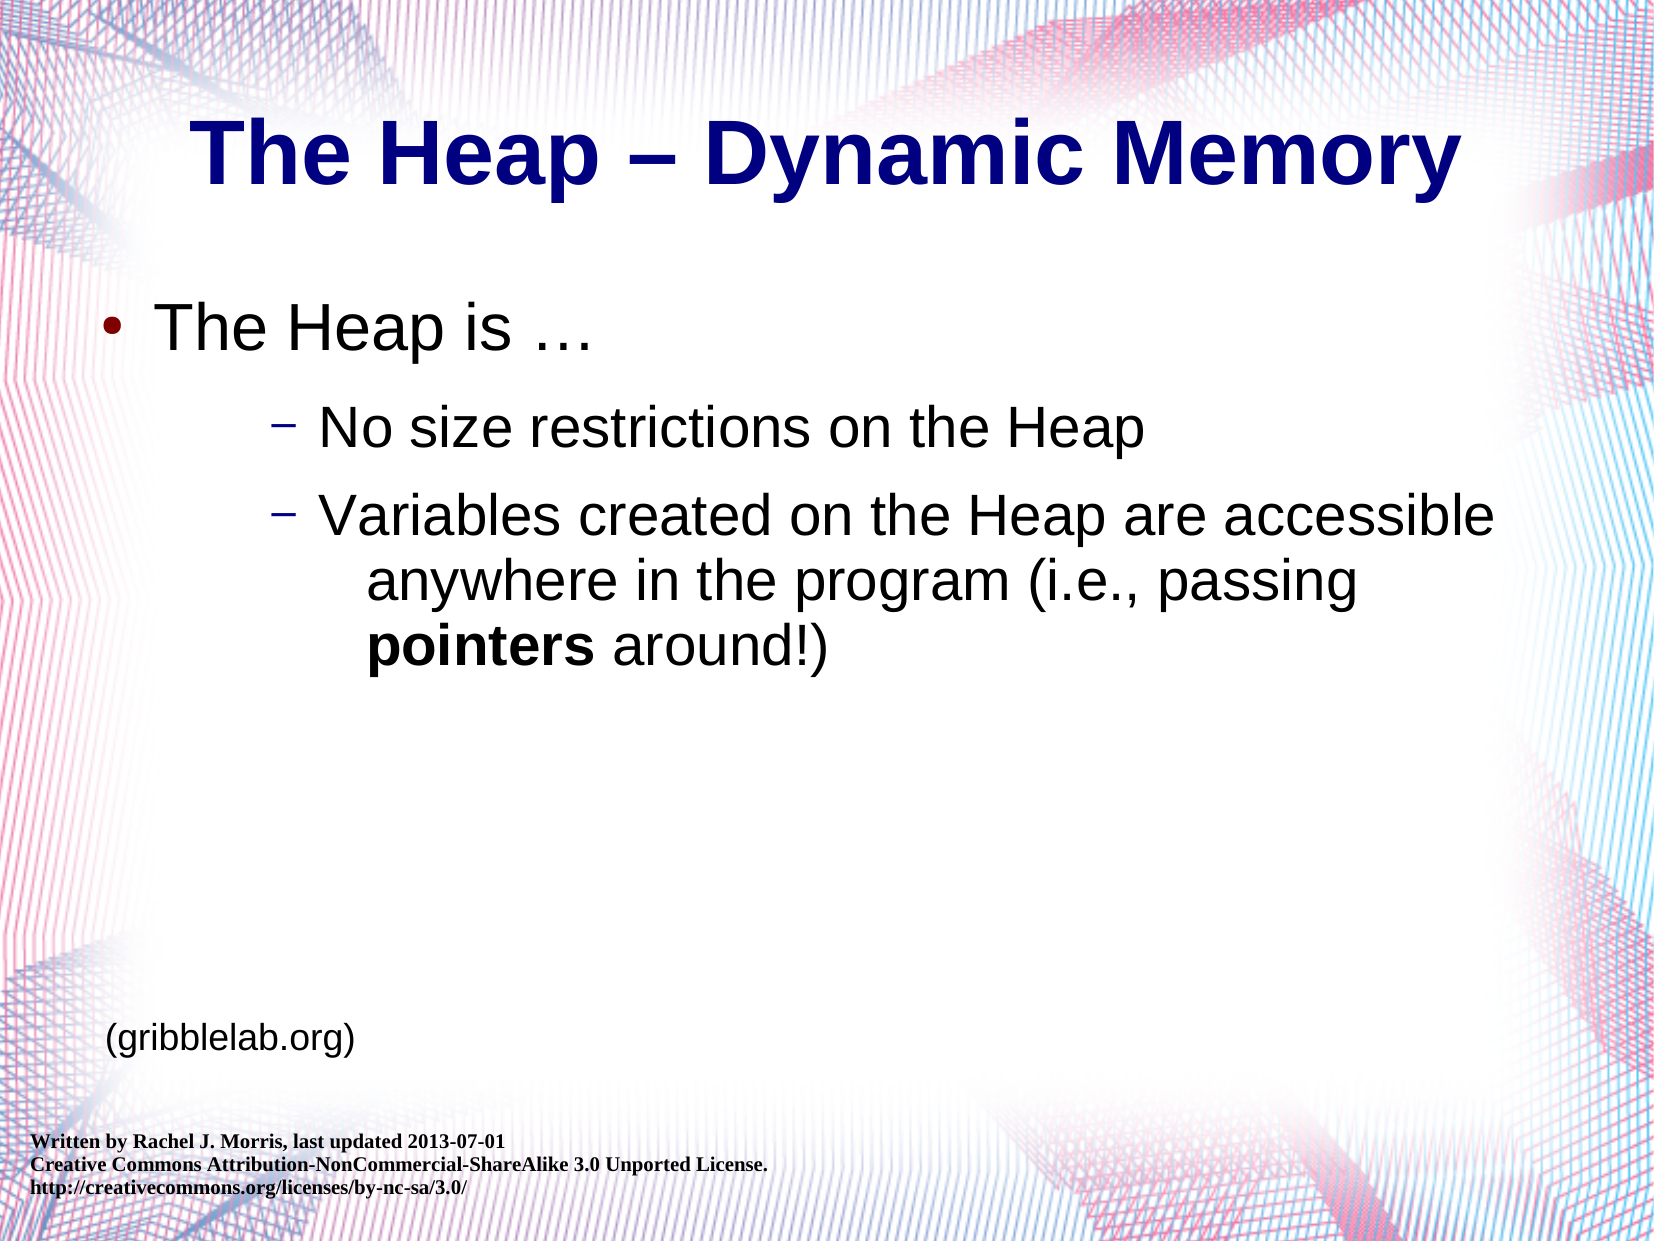

# The Heap – Dynamic Memory
The Heap is …
No size restrictions on the Heap
Variables created on the Heap are accessible anywhere in the program (i.e., passing pointers around!)
(gribblelab.org)